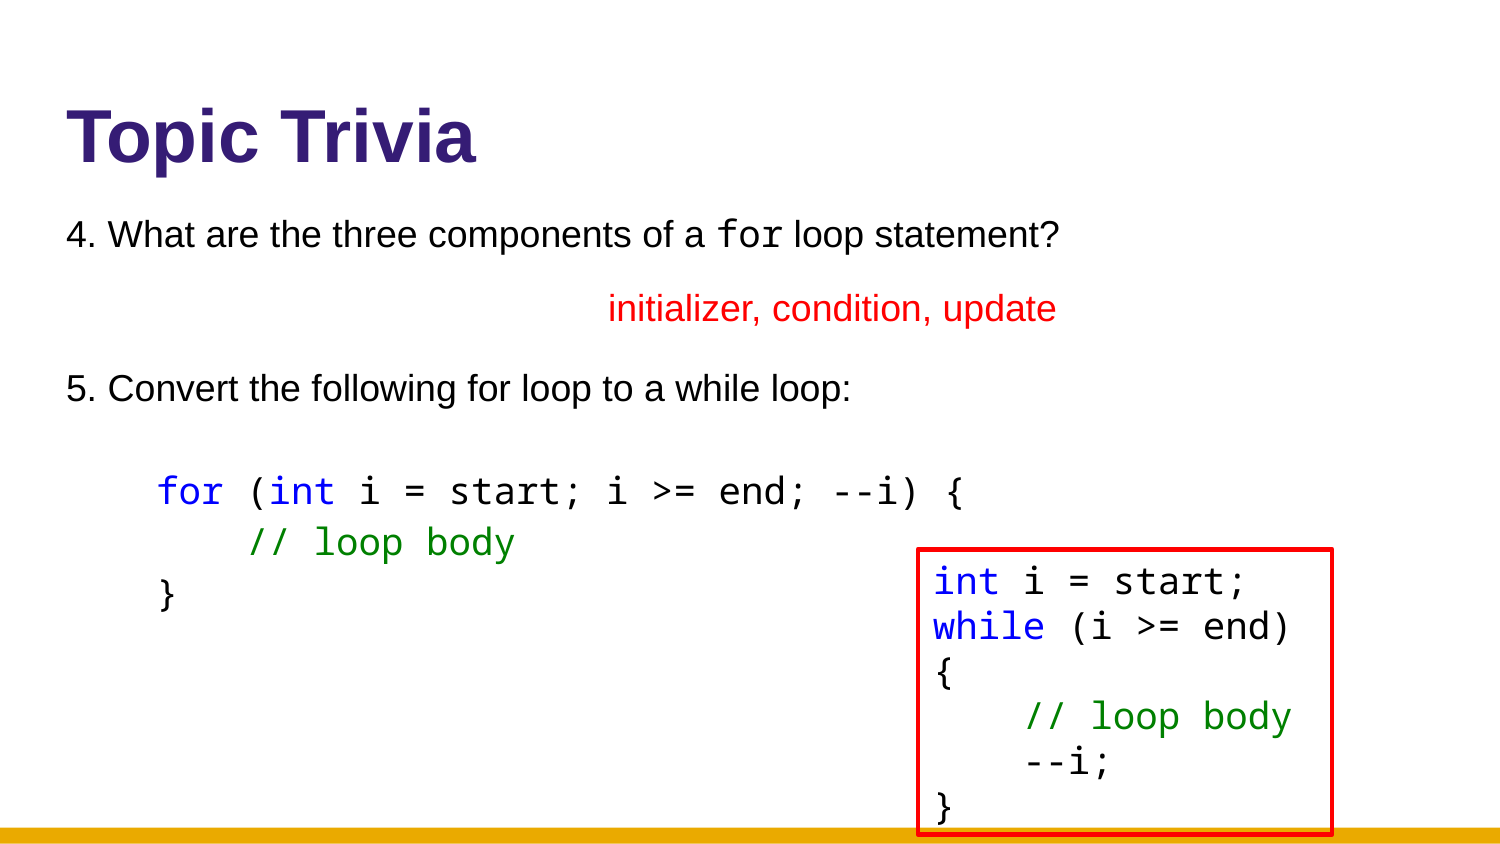

# Topic Trivia
4. What are the three components of a for loop statement?
5. Convert the following for loop to a while loop:
 for (int i = start; i >= end; --i) {
 // loop body
 }
initializer, condition, update
int i = start;
while (i >= end) {
    // loop body
    --i;
}